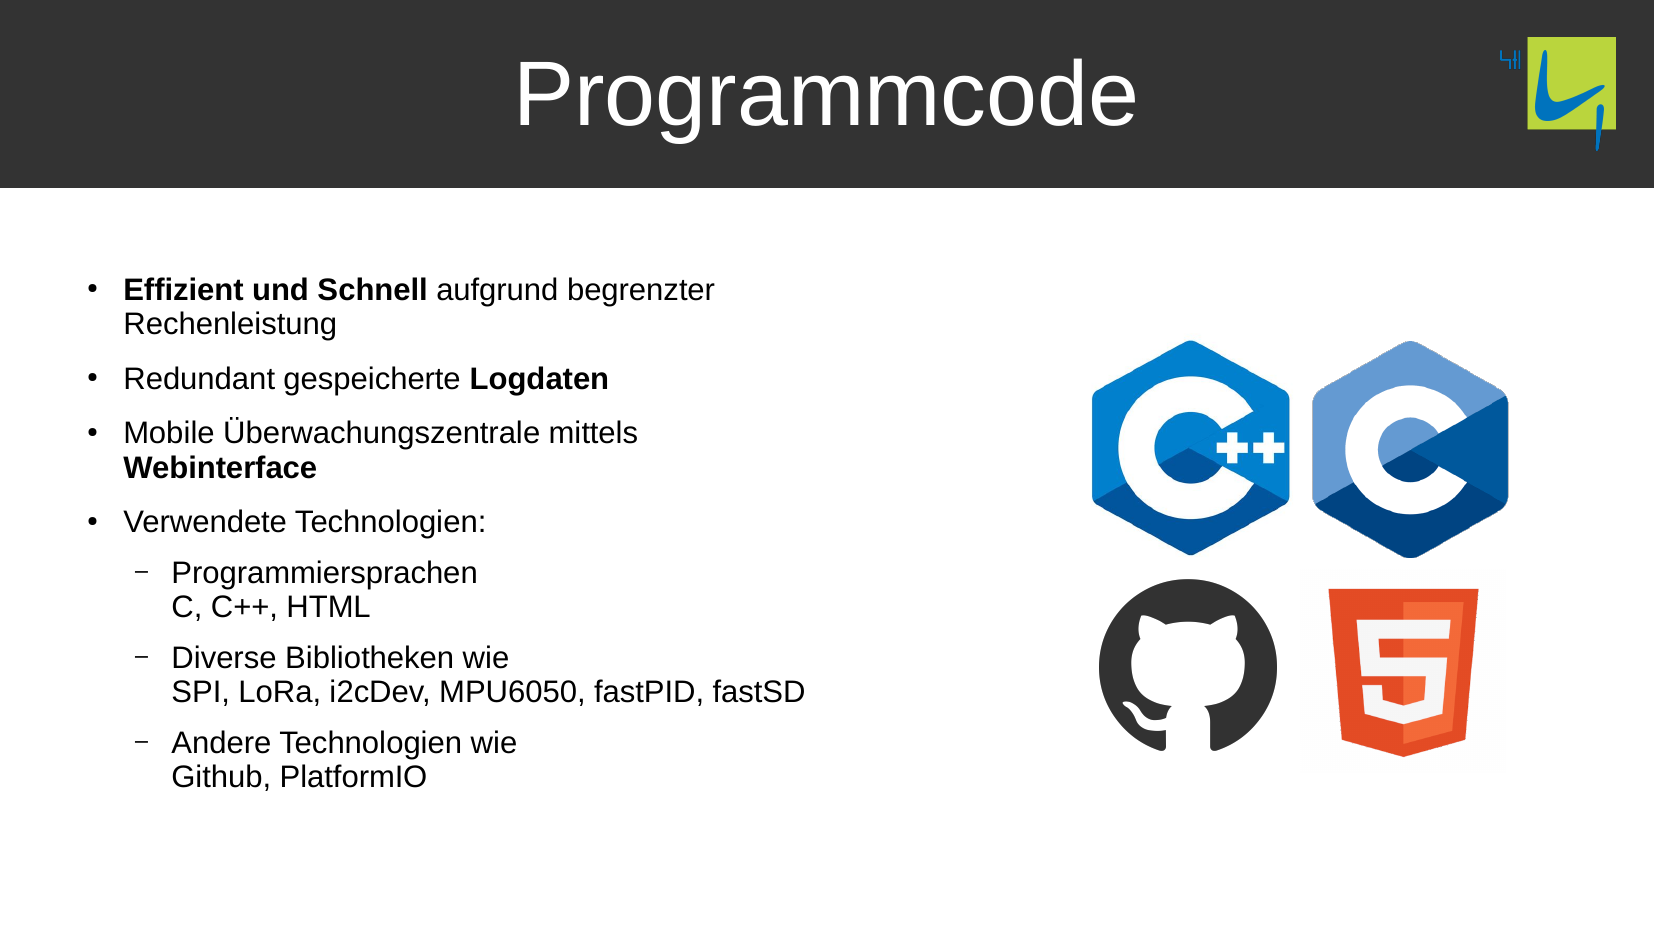

# Programmcode
Effizient und Schnell aufgrund begrenzter Rechenleistung
Redundant gespeicherte Logdaten
Mobile Überwachungszentrale mittels Webinterface
Verwendete Technologien:
Programmiersprachen	 			 C, C++, HTML
Diverse Bibliotheken wie
SPI, LoRa, i2cDev, MPU6050, fastPID, fastSD
Andere Technologien wie
Github, PlatformIO